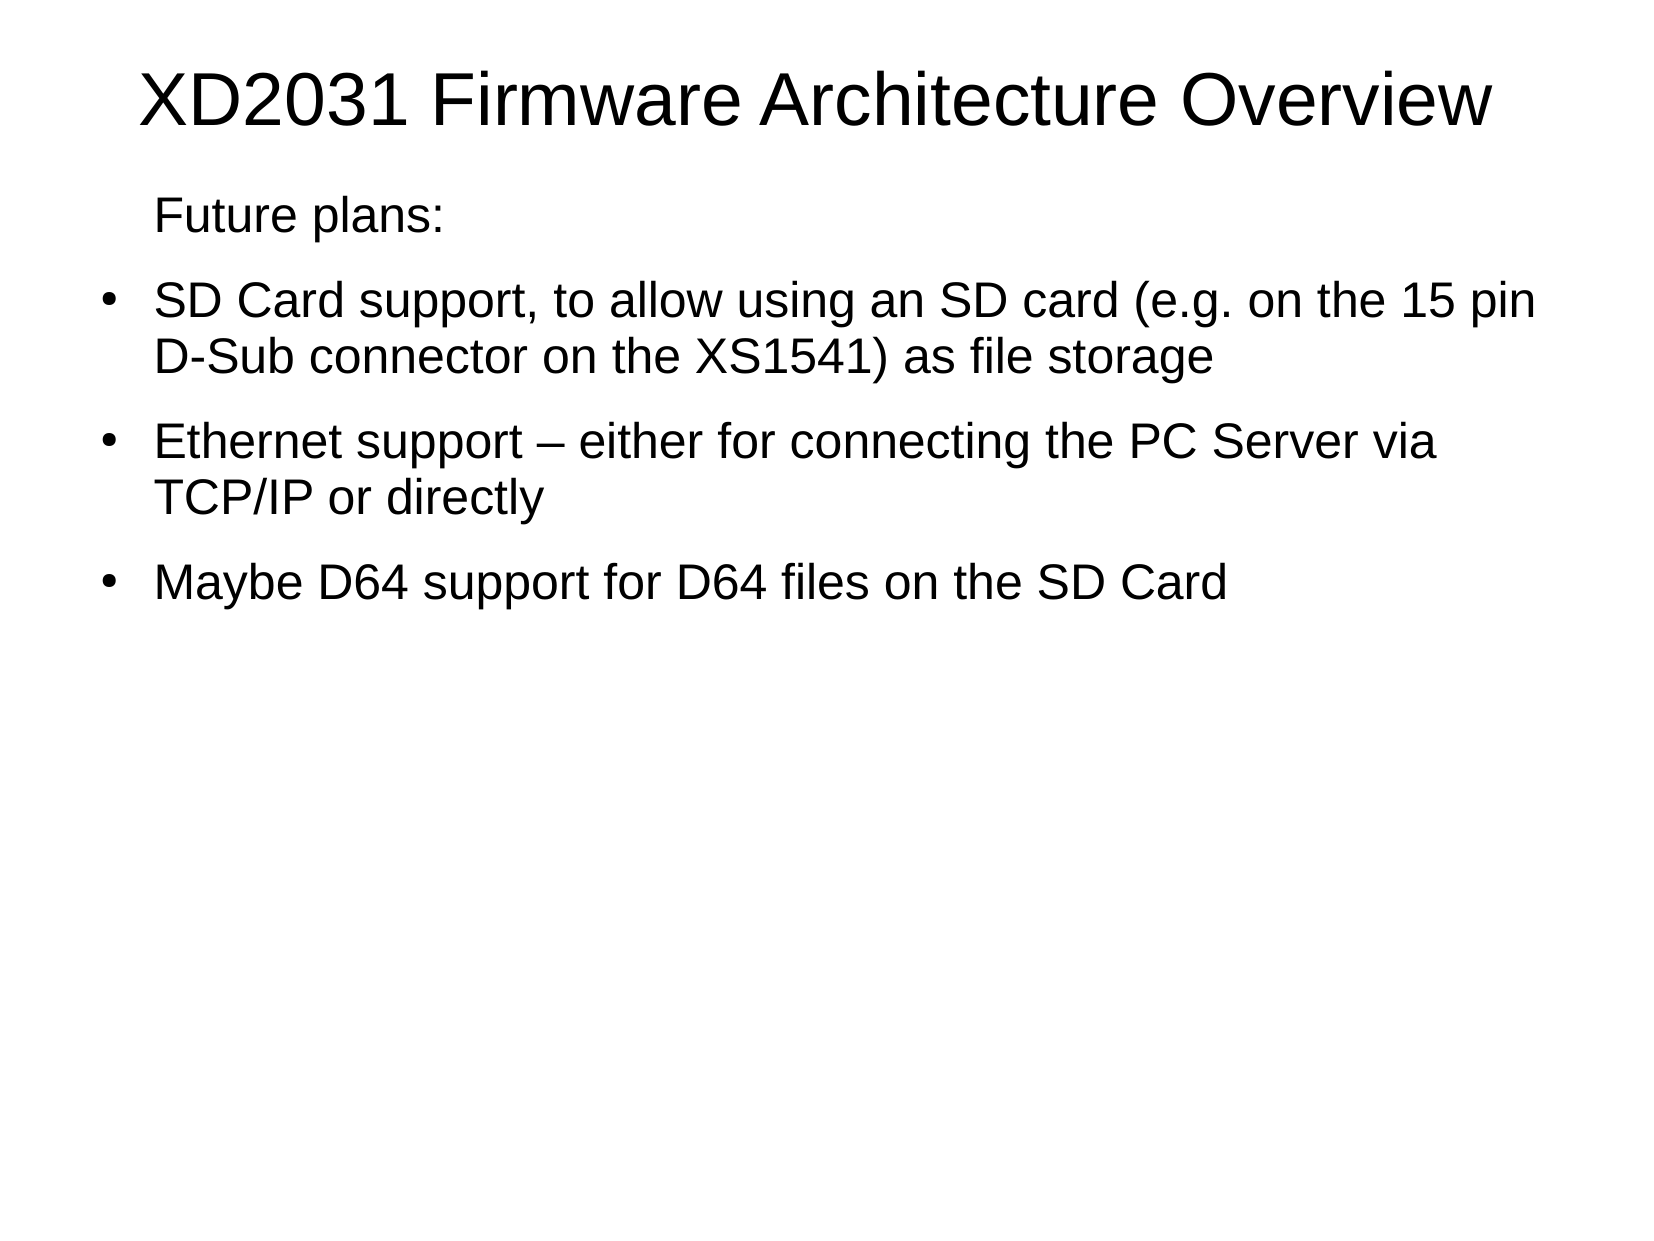

# XD2031 Firmware Architecture Overview
Future plans:
SD Card support, to allow using an SD card (e.g. on the 15 pin D-Sub connector on the XS1541) as file storage
Ethernet support – either for connecting the PC Server via TCP/IP or directly
Maybe D64 support for D64 files on the SD Card